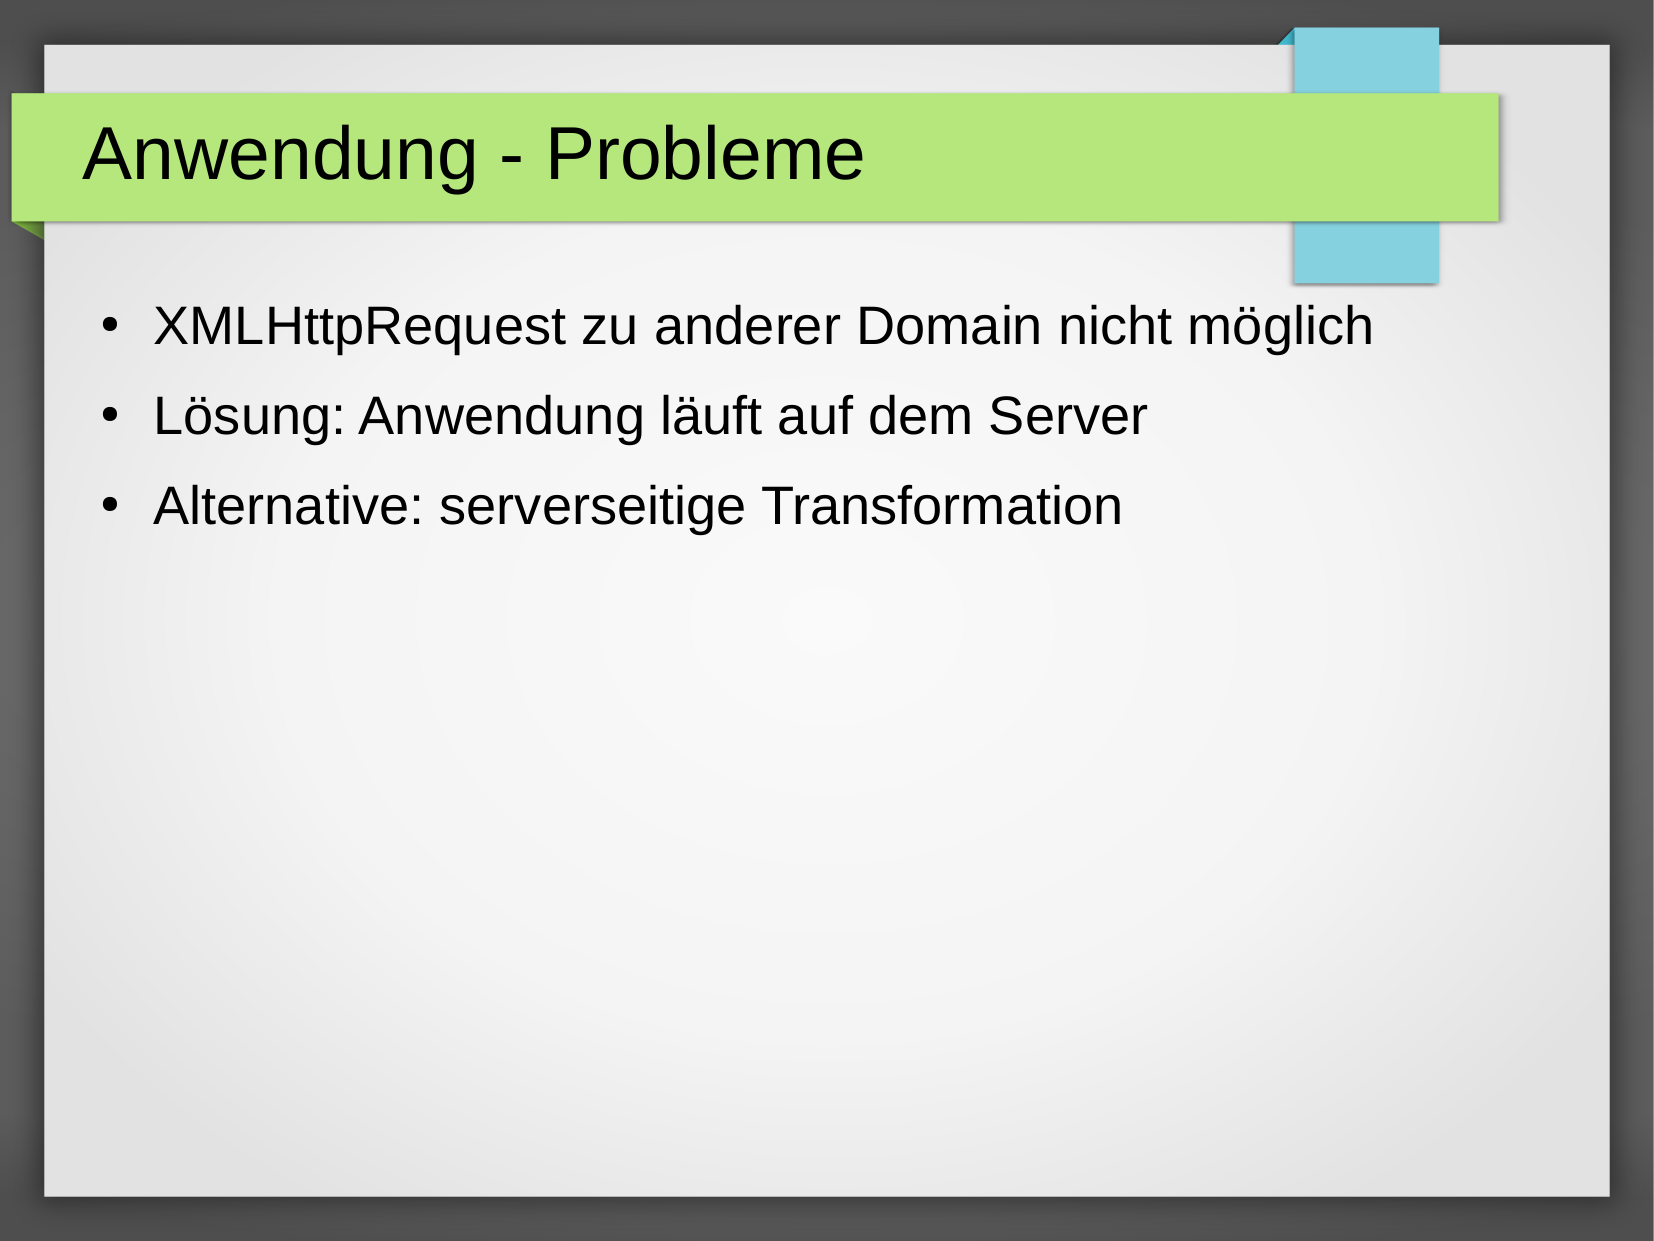

# Anwendung - Probleme
XMLHttpRequest zu anderer Domain nicht möglich
Lösung: Anwendung läuft auf dem Server
Alternative: serverseitige Transformation